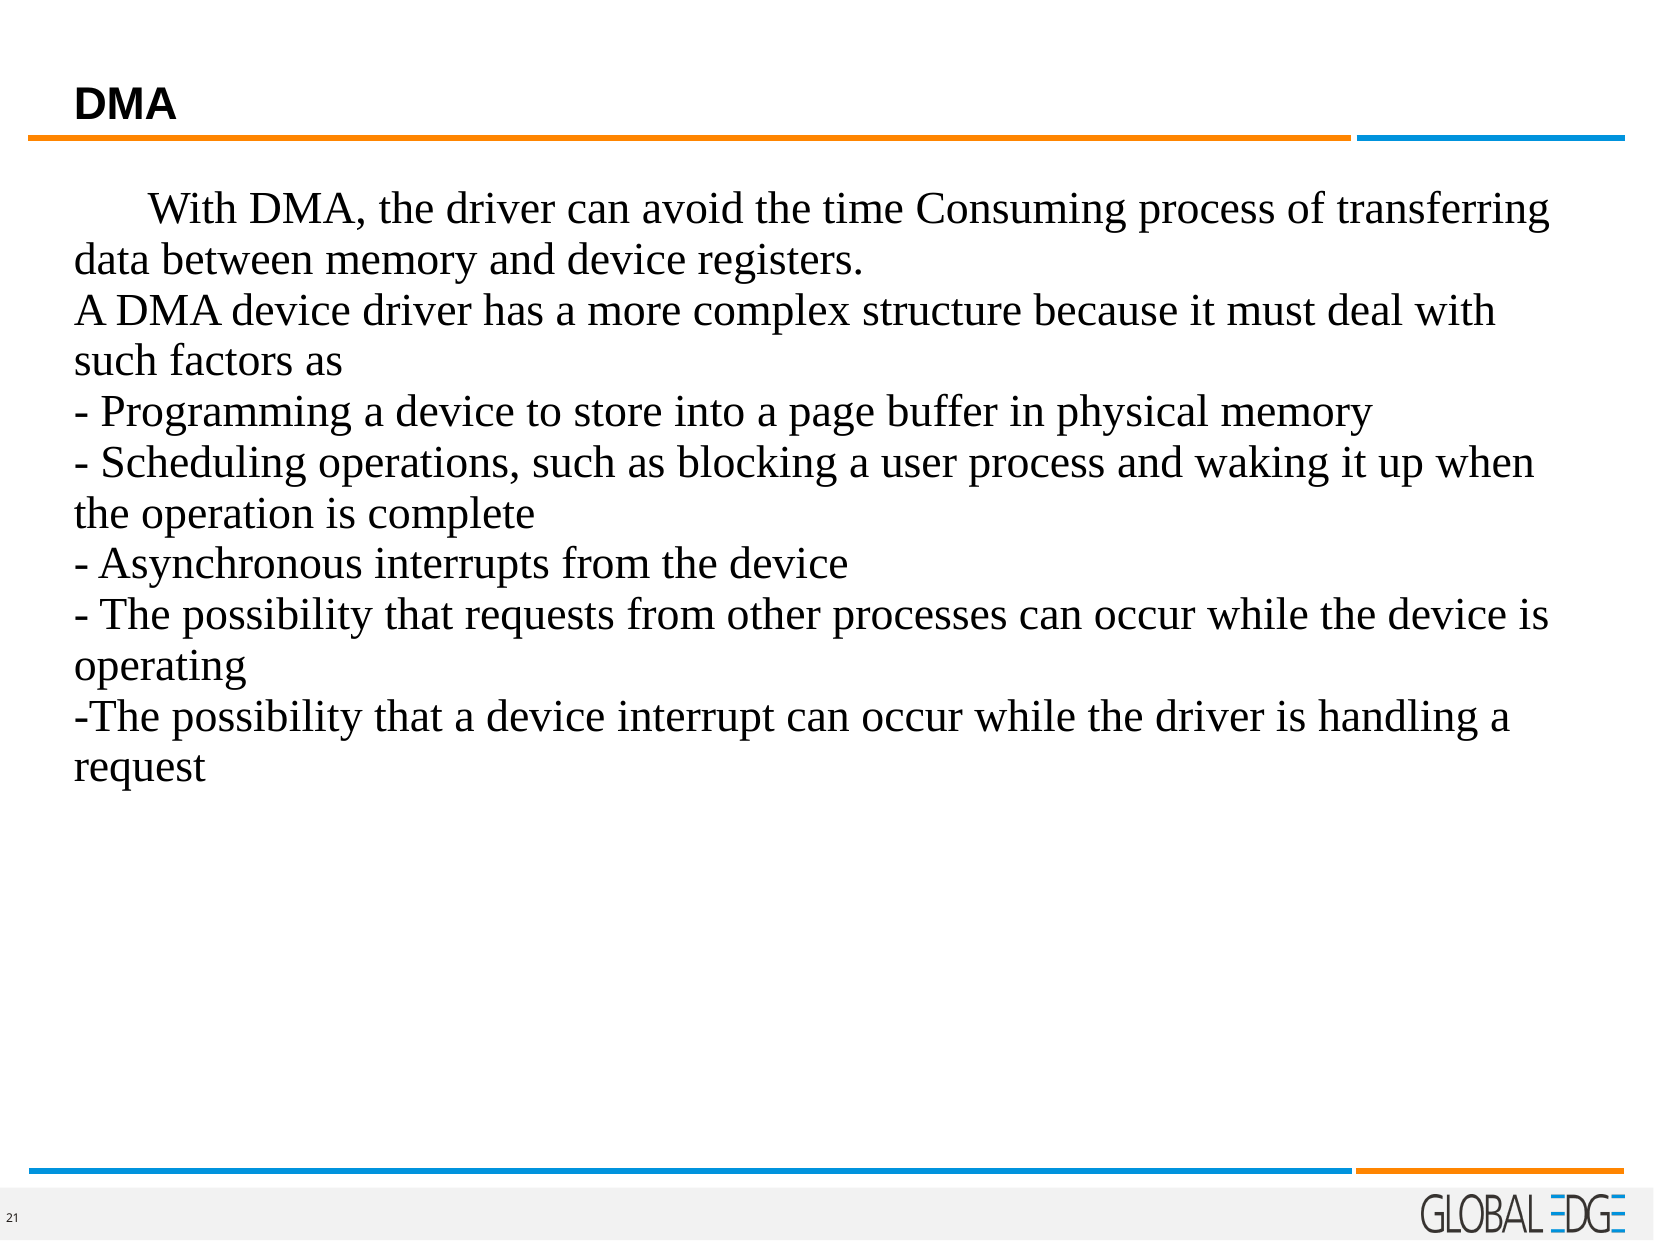

DMA
	With DMA, the driver can avoid the time Consuming process of transferring data between memory and device registers.
A DMA device driver has a more complex structure because it must deal with such factors as
- Programming a device to store into a page buffer in physical memory
- Scheduling operations, such as blocking a user process and waking it up when the operation is complete
- Asynchronous interrupts from the device
- The possibility that requests from other processes can occur while the device is operating
-The possibility that a device interrupt can occur while the driver is handling a request